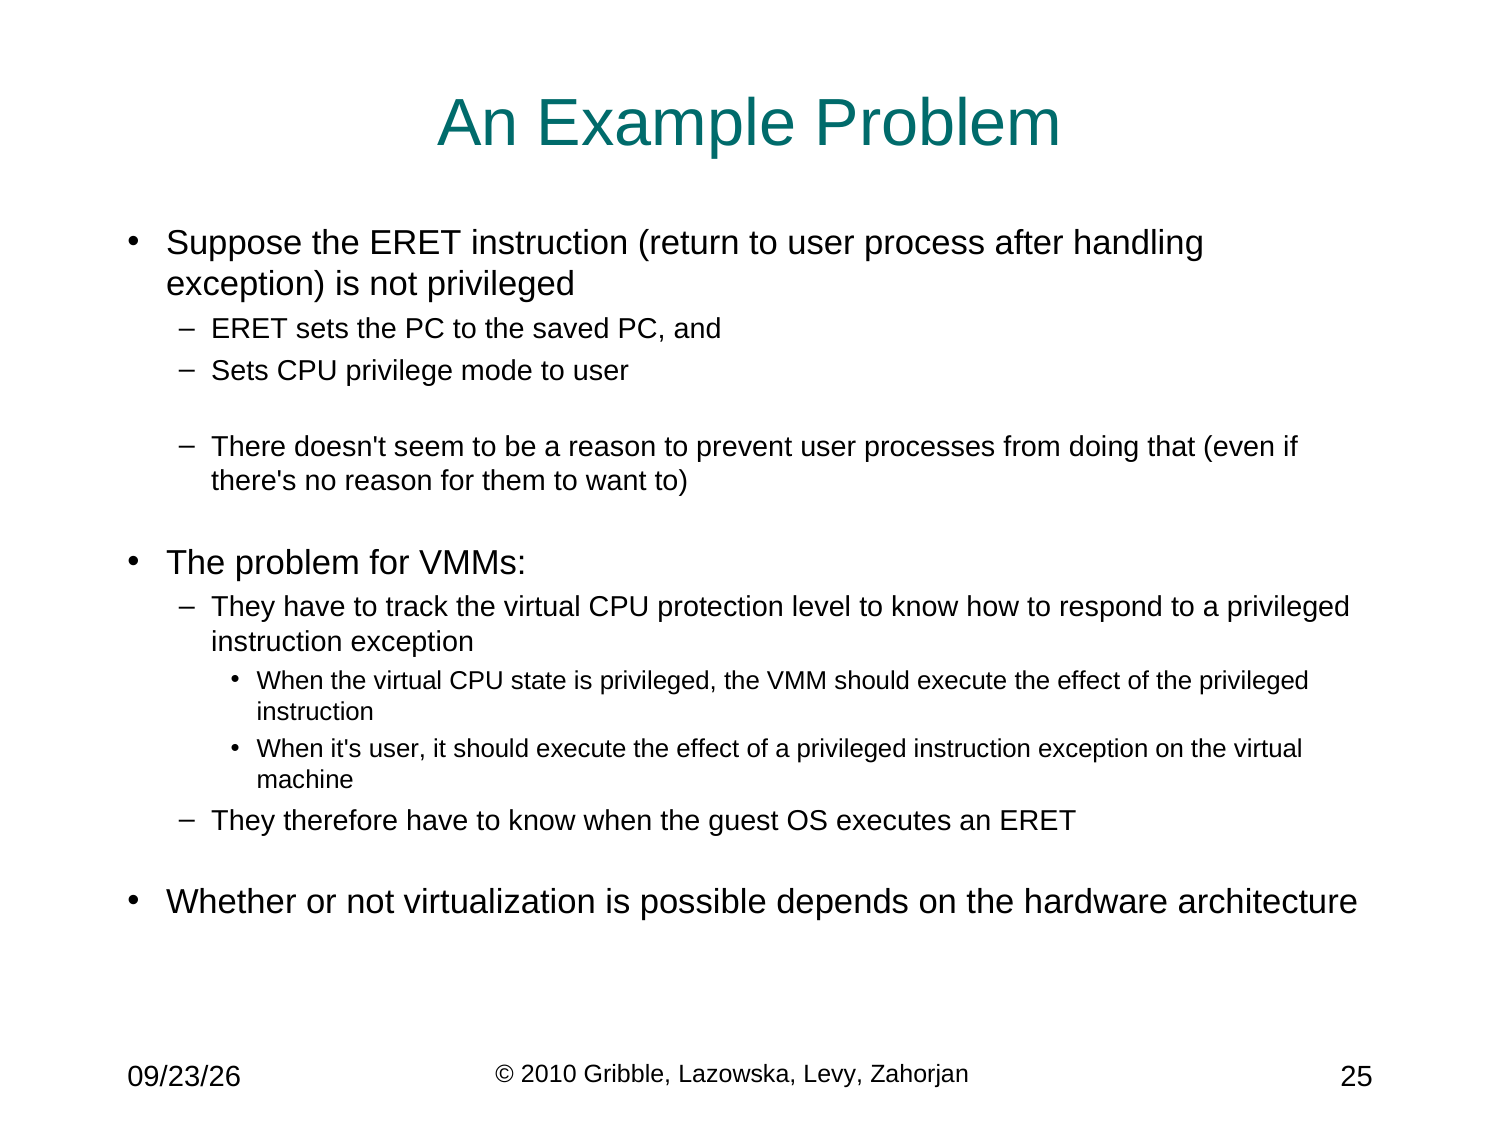

# An Example Problem
Suppose the ERET instruction (return to user process after handling exception) is not privileged
ERET sets the PC to the saved PC, and
Sets CPU privilege mode to user
There doesn't seem to be a reason to prevent user processes from doing that (even if there's no reason for them to want to)
The problem for VMMs:
They have to track the virtual CPU protection level to know how to respond to a privileged instruction exception
When the virtual CPU state is privileged, the VMM should execute the effect of the privileged instruction
When it's user, it should execute the effect of a privileged instruction exception on the virtual machine
They therefore have to know when the guest OS executes an ERET
Whether or not virtualization is possible depends on the hardware architecture
25